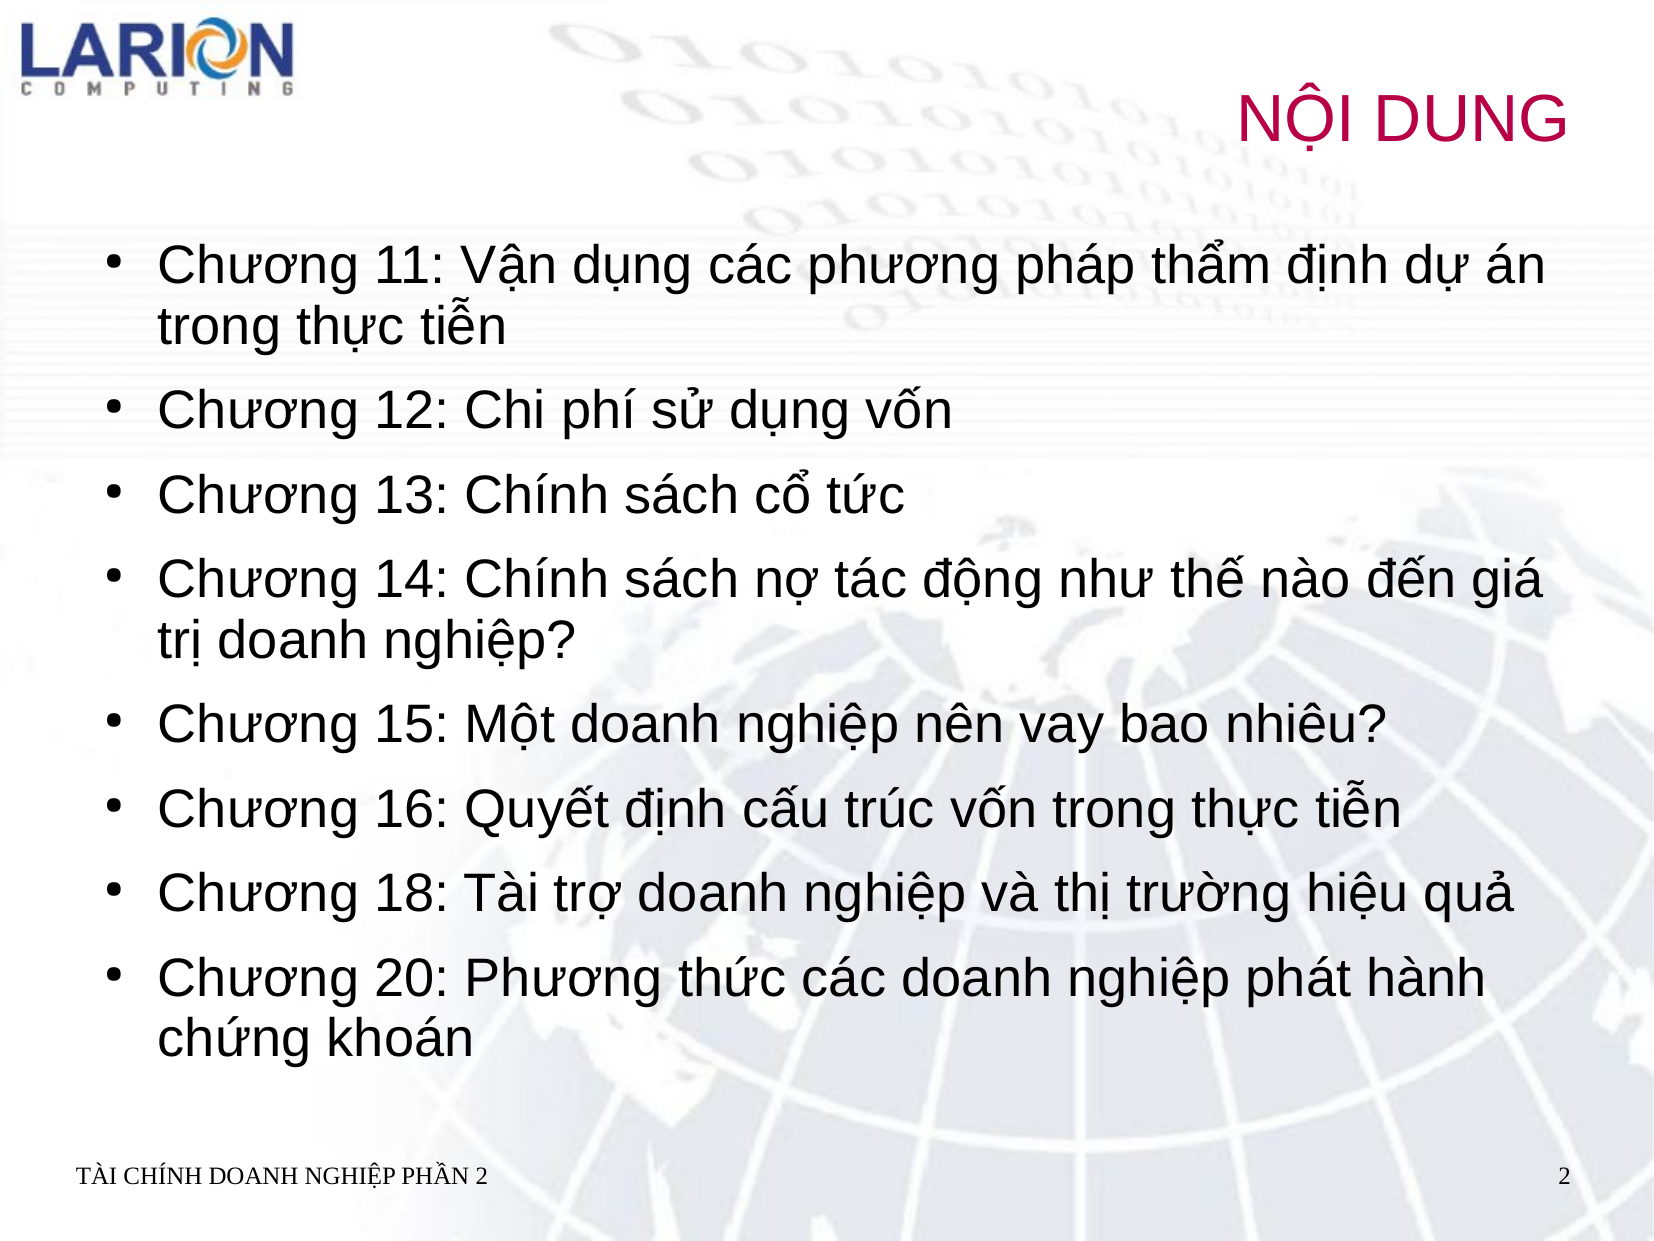

# NỘI DUNG
Chương 11: Vận dụng các phương pháp thẩm định dự án trong thực tiễn
Chương 12: Chi phí sử dụng vốn
Chương 13: Chính sách cổ tức
Chương 14: Chính sách nợ tác động như thế nào đến giá trị doanh nghiệp?
Chương 15: Một doanh nghiệp nên vay bao nhiêu?
Chương 16: Quyết định cấu trúc vốn trong thực tiễn
Chương 18: Tài trợ doanh nghiệp và thị trường hiệu quả
Chương 20: Phương thức các doanh nghiệp phát hành chứng khoán
TÀI CHÍNH DOANH NGHIỆP PHẦN 2
2